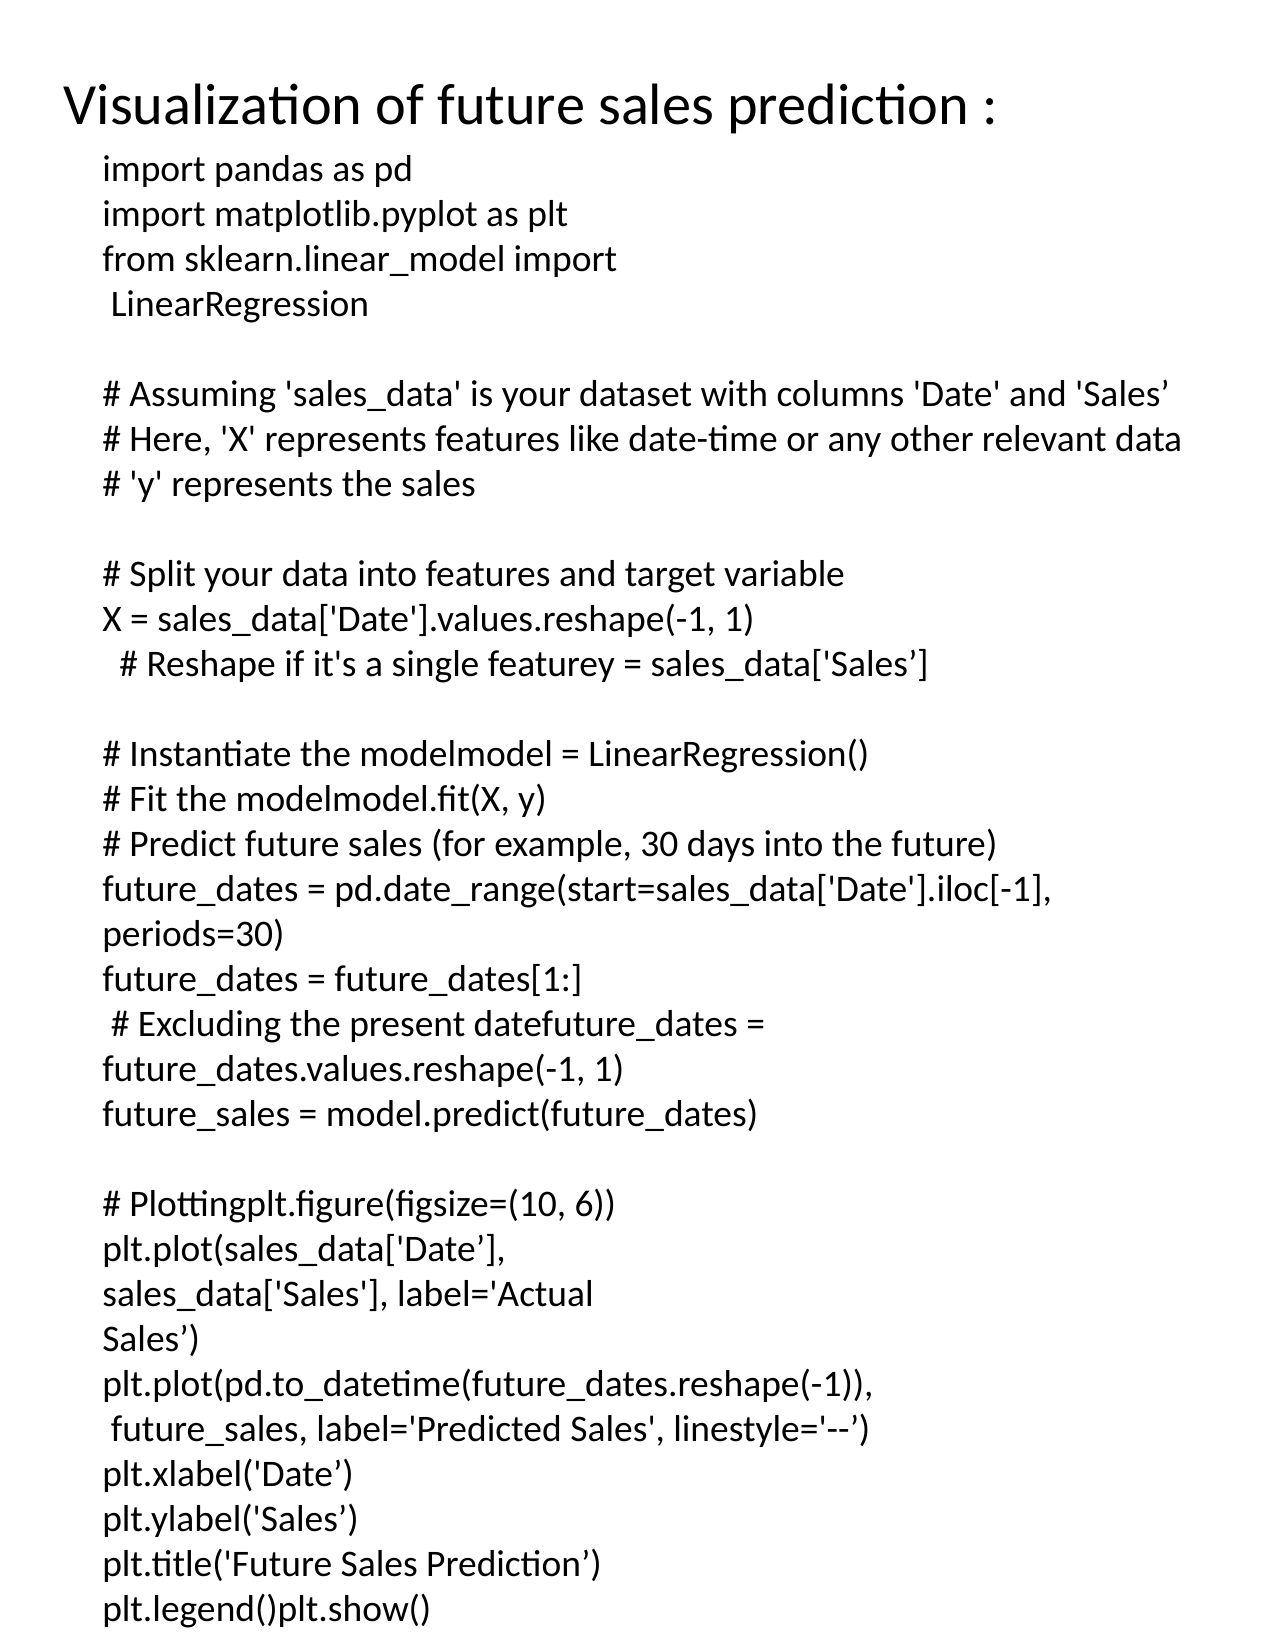

# Visualization of future sales prediction :
import pandas as pd
import matplotlib.pyplot as plt
from sklearn.linear_model import
 LinearRegression
# Assuming 'sales_data' is your dataset with columns 'Date' and 'Sales’
# Here, 'X' represents features like date-time or any other relevant data
# 'y' represents the sales
# Split your data into features and target variable
X = sales_data['Date'].values.reshape(-1, 1)
 # Reshape if it's a single featurey = sales_data['Sales’]
# Instantiate the modelmodel = LinearRegression()
# Fit the modelmodel.fit(X, y)
# Predict future sales (for example, 30 days into the future)
future_dates = pd.date_range(start=sales_data['Date'].iloc[-1], periods=30)
future_dates = future_dates[1:]
 # Excluding the present datefuture_dates = future_dates.values.reshape(-1, 1)
future_sales = model.predict(future_dates)
# Plottingplt.figure(figsize=(10, 6))
plt.plot(sales_data['Date’],
sales_data['Sales'], label='Actual
Sales’)
plt.plot(pd.to_datetime(future_dates.reshape(-1)),
 future_sales, label='Predicted Sales', linestyle='--’)
plt.xlabel('Date’)
plt.ylabel('Sales’)
plt.title('Future Sales Prediction’)
plt.legend()plt.show()